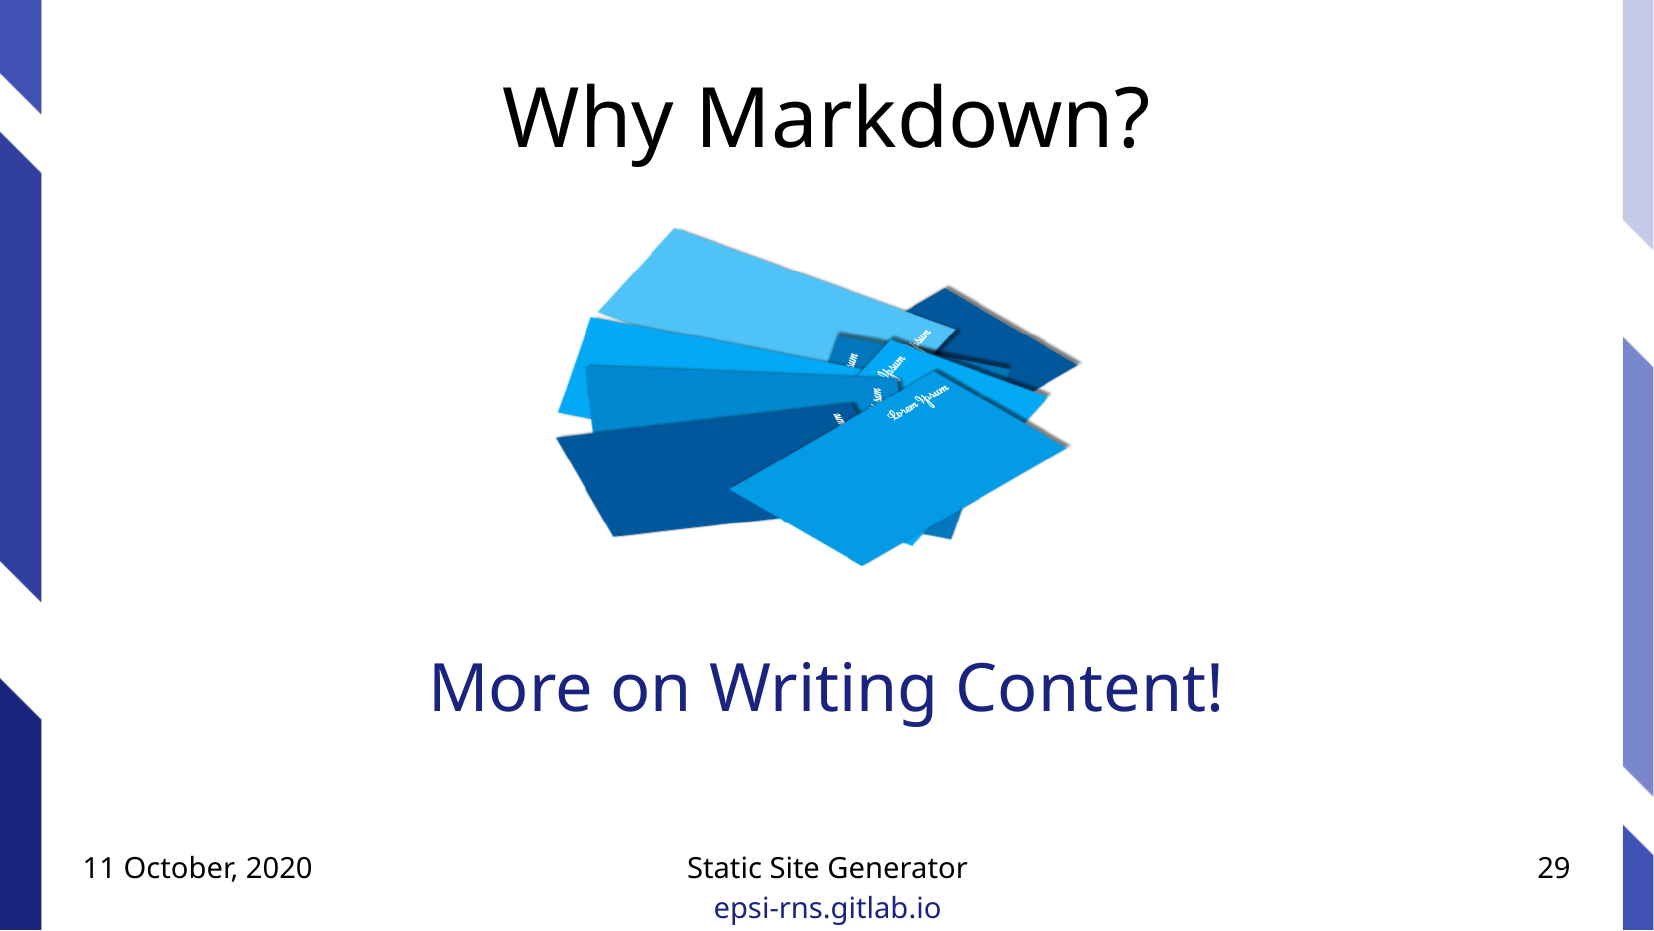

# Why Markdown?
More on Writing Content!
11 October, 2020
Static Site Generator
29